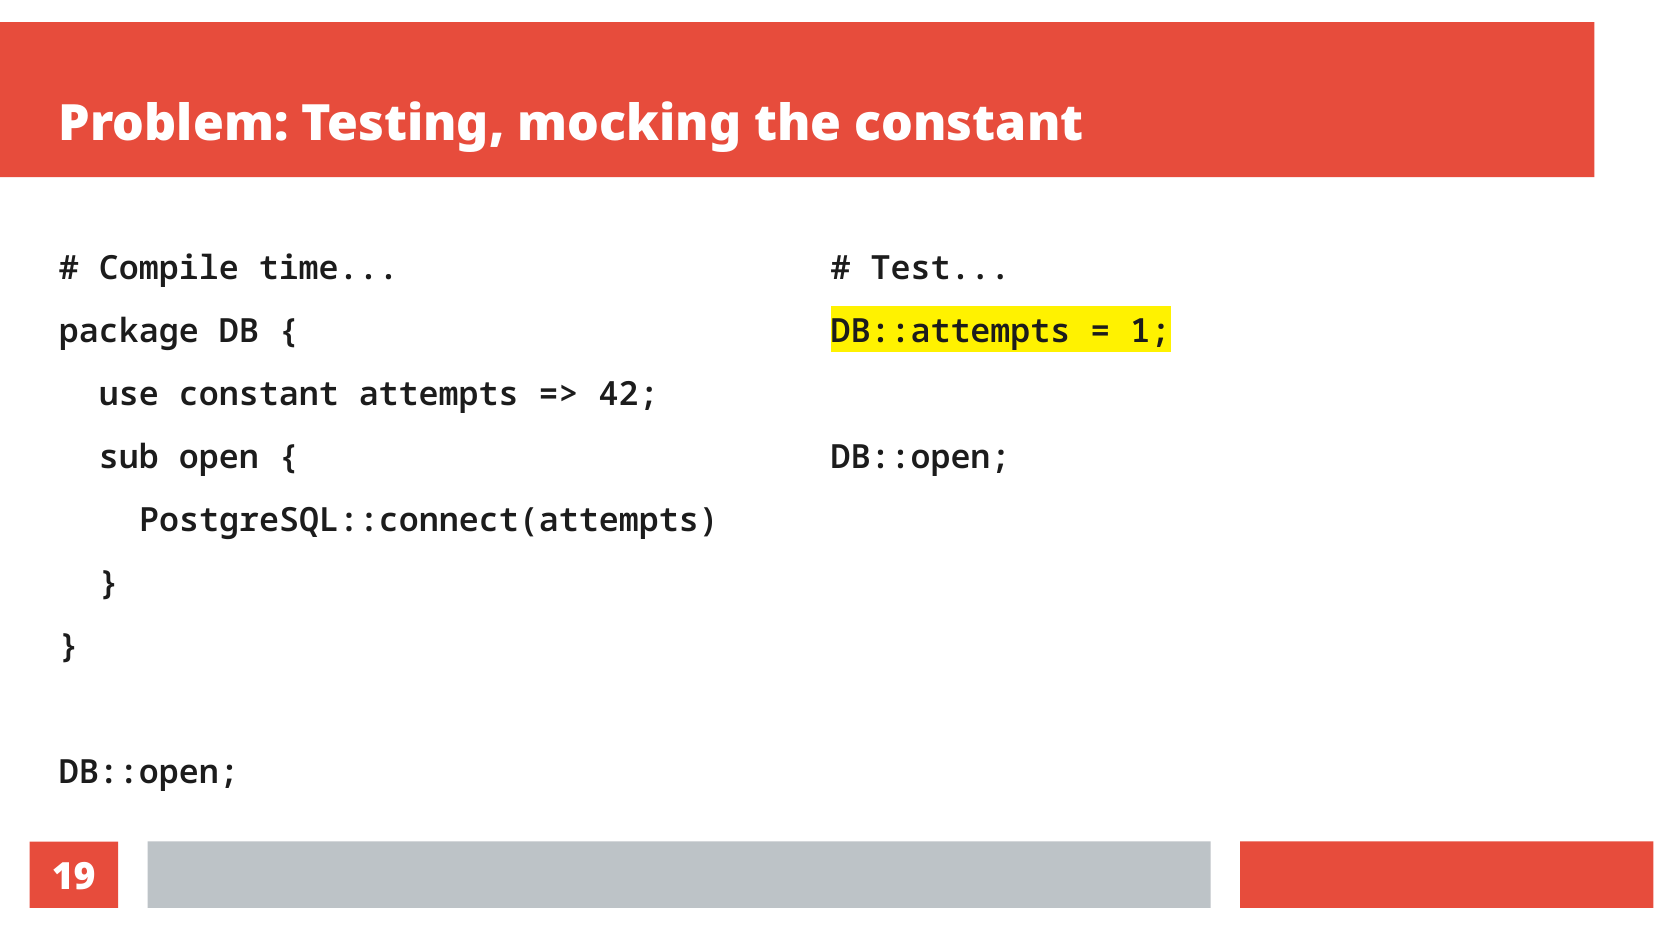

# Problem: Testing, mocking the constant
# Compile time...
package DB {
 use constant attempts => 42;
 sub open {
 PostgreSQL::connect(attempts)
 }
}
DB::open;
# Test...
DB::attempts = 1;
DB::open;
19